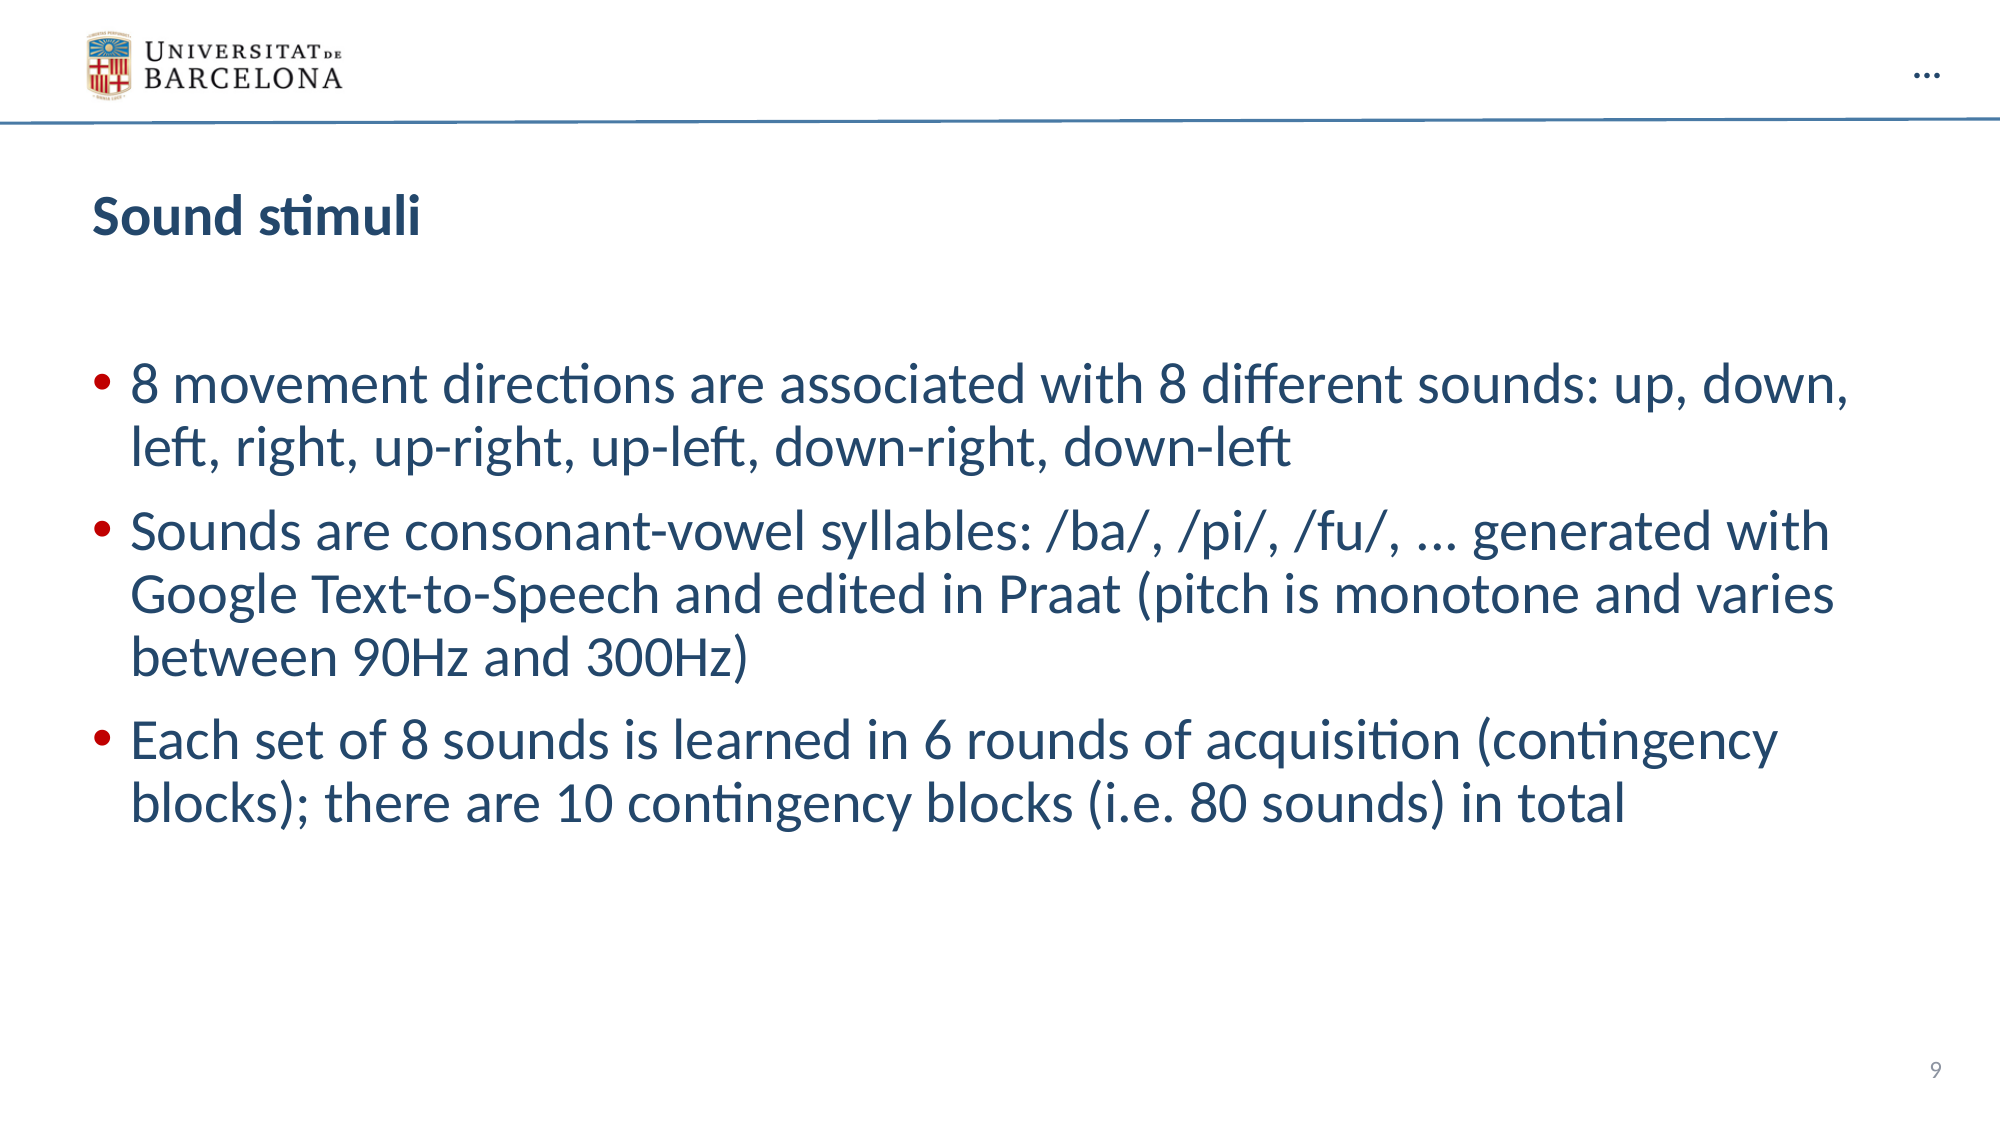

# ...
Sound stimuli
8 movement directions are associated with 8 different sounds: up, down, left, right, up-right, up-left, down-right, down-left
Sounds are consonant-vowel syllables: /ba/, /pi/, /fu/, ... generated with Google Text-to-Speech and edited in Praat (pitch is monotone and varies between 90Hz and 300Hz)
Each set of 8 sounds is learned in 6 rounds of acquisition (contingency blocks); there are 10 contingency blocks (i.e. 80 sounds) in total